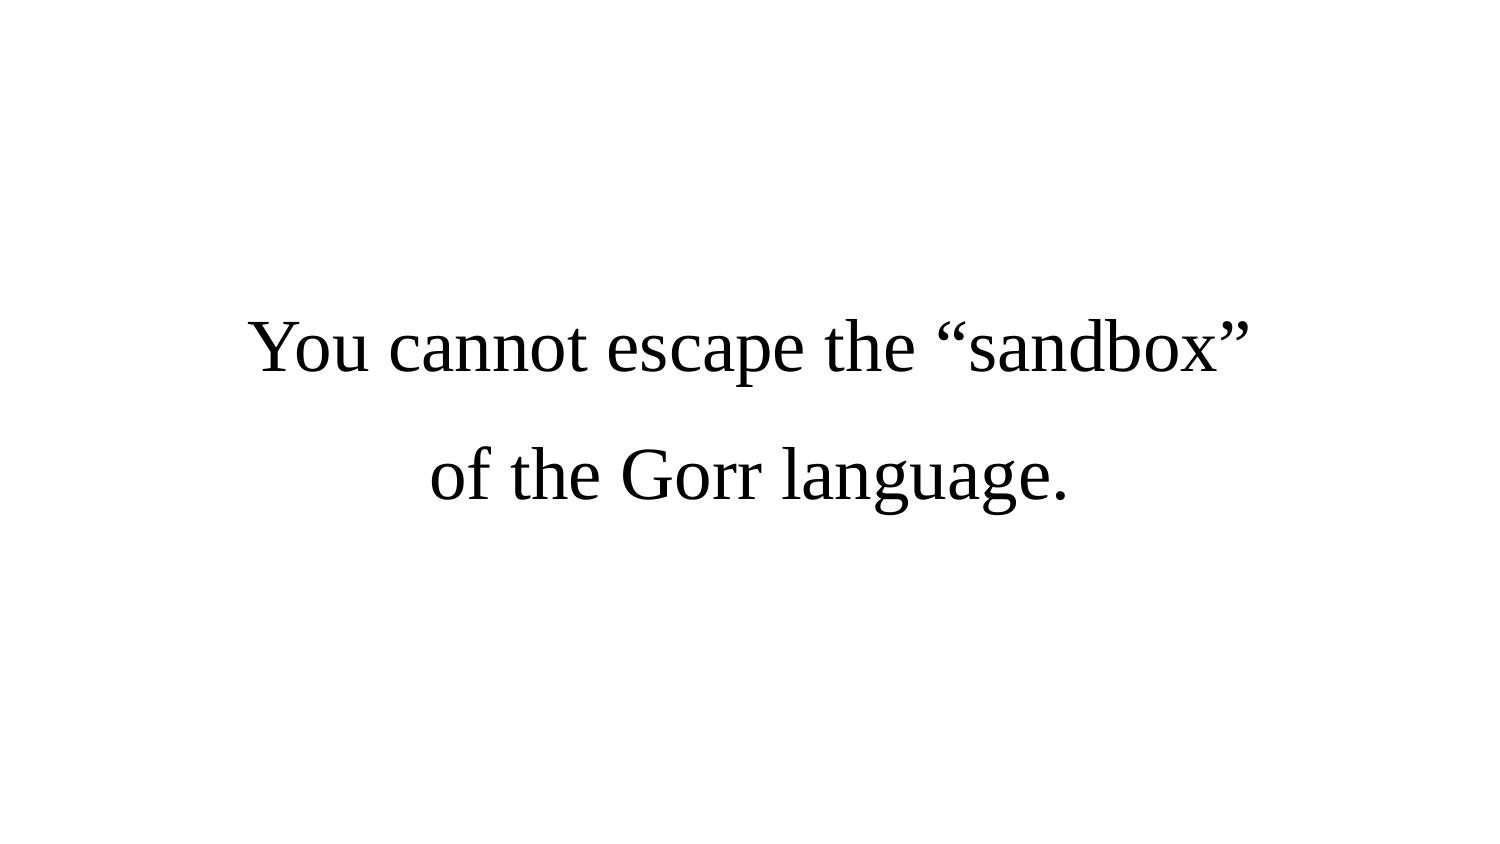

# You cannot escape the “sandbox”
of the Gorr language.